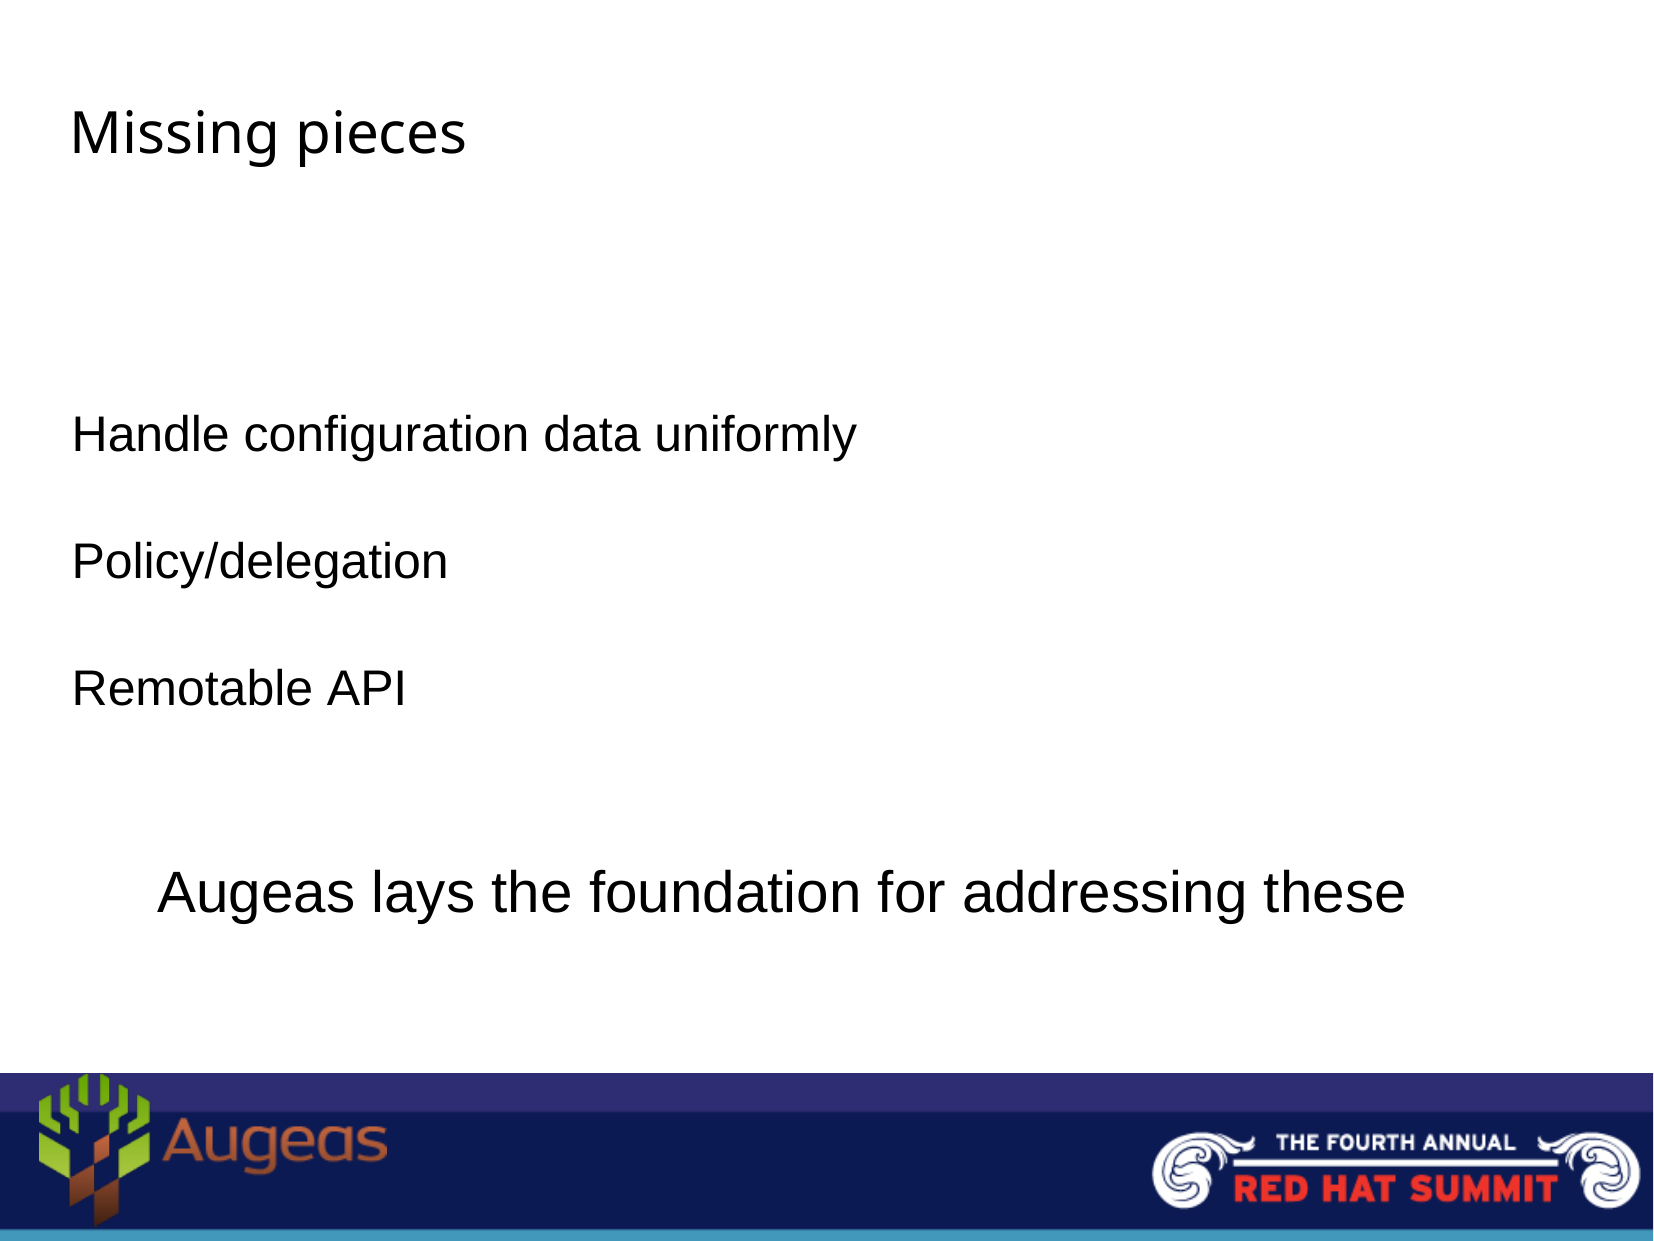

# Missing pieces
Handle configuration data uniformly
Policy/delegation
Remotable API
Augeas lays the foundation for addressing these